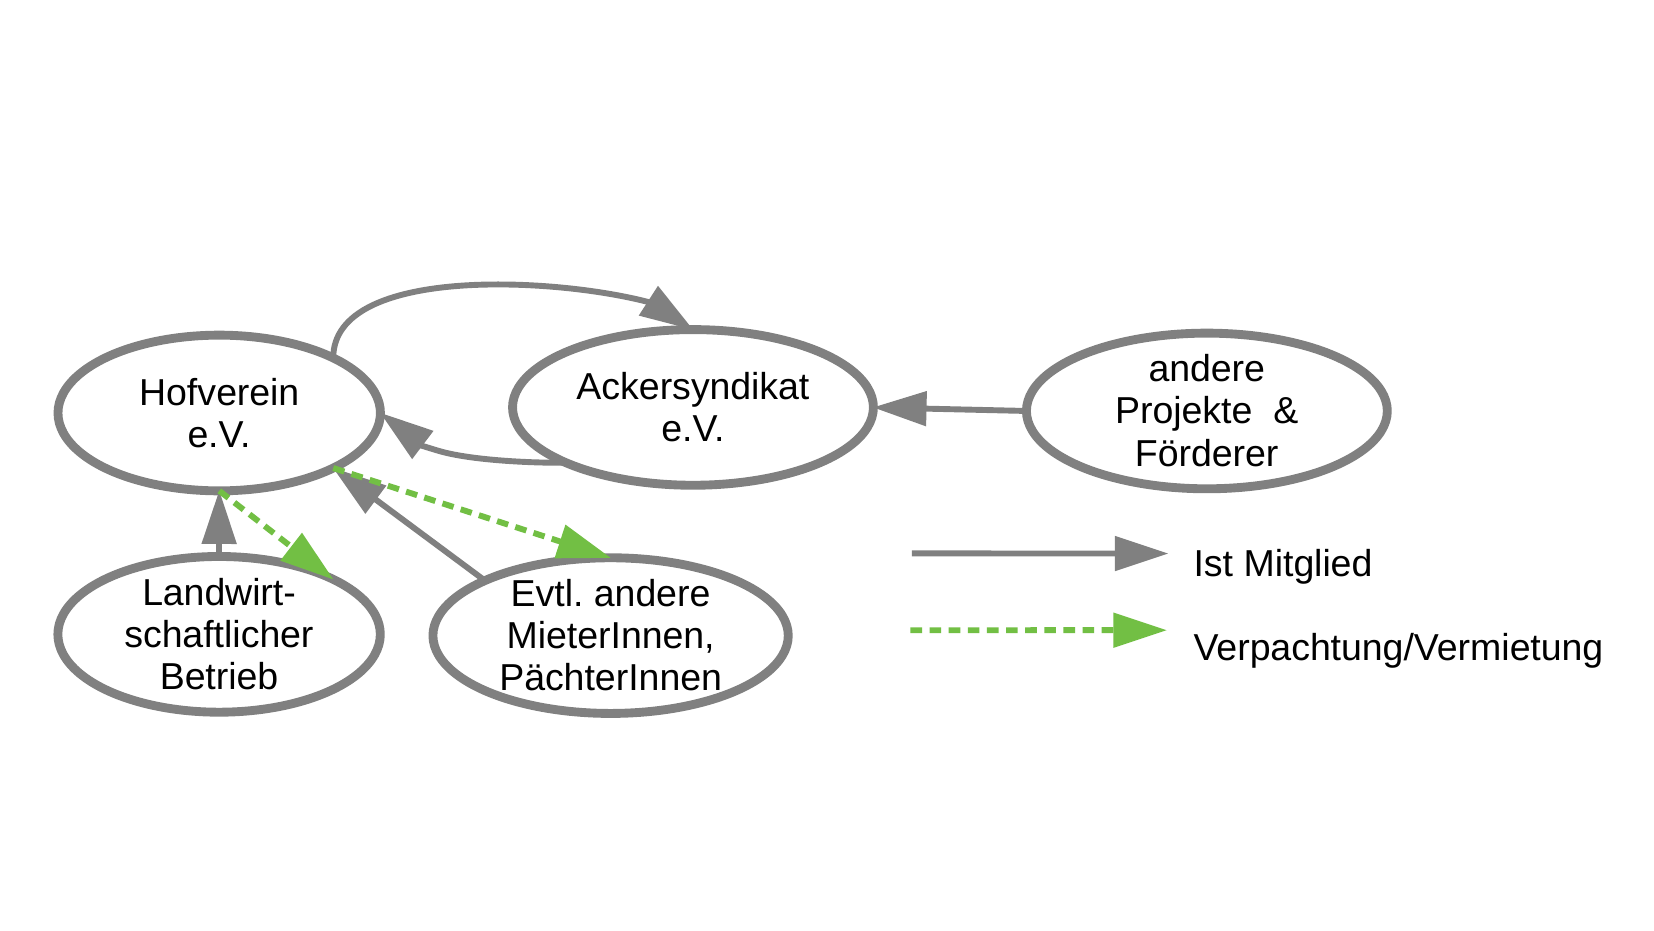

#
Ackersyndikat
e.V.
andere Projekte & Förderer
Hofverein
e.V.
Ist Mitglied
Verpachtung/Vermietung
Landwirt-schaftlicher
Betrieb
Evtl. andere MieterInnen, PächterInnen